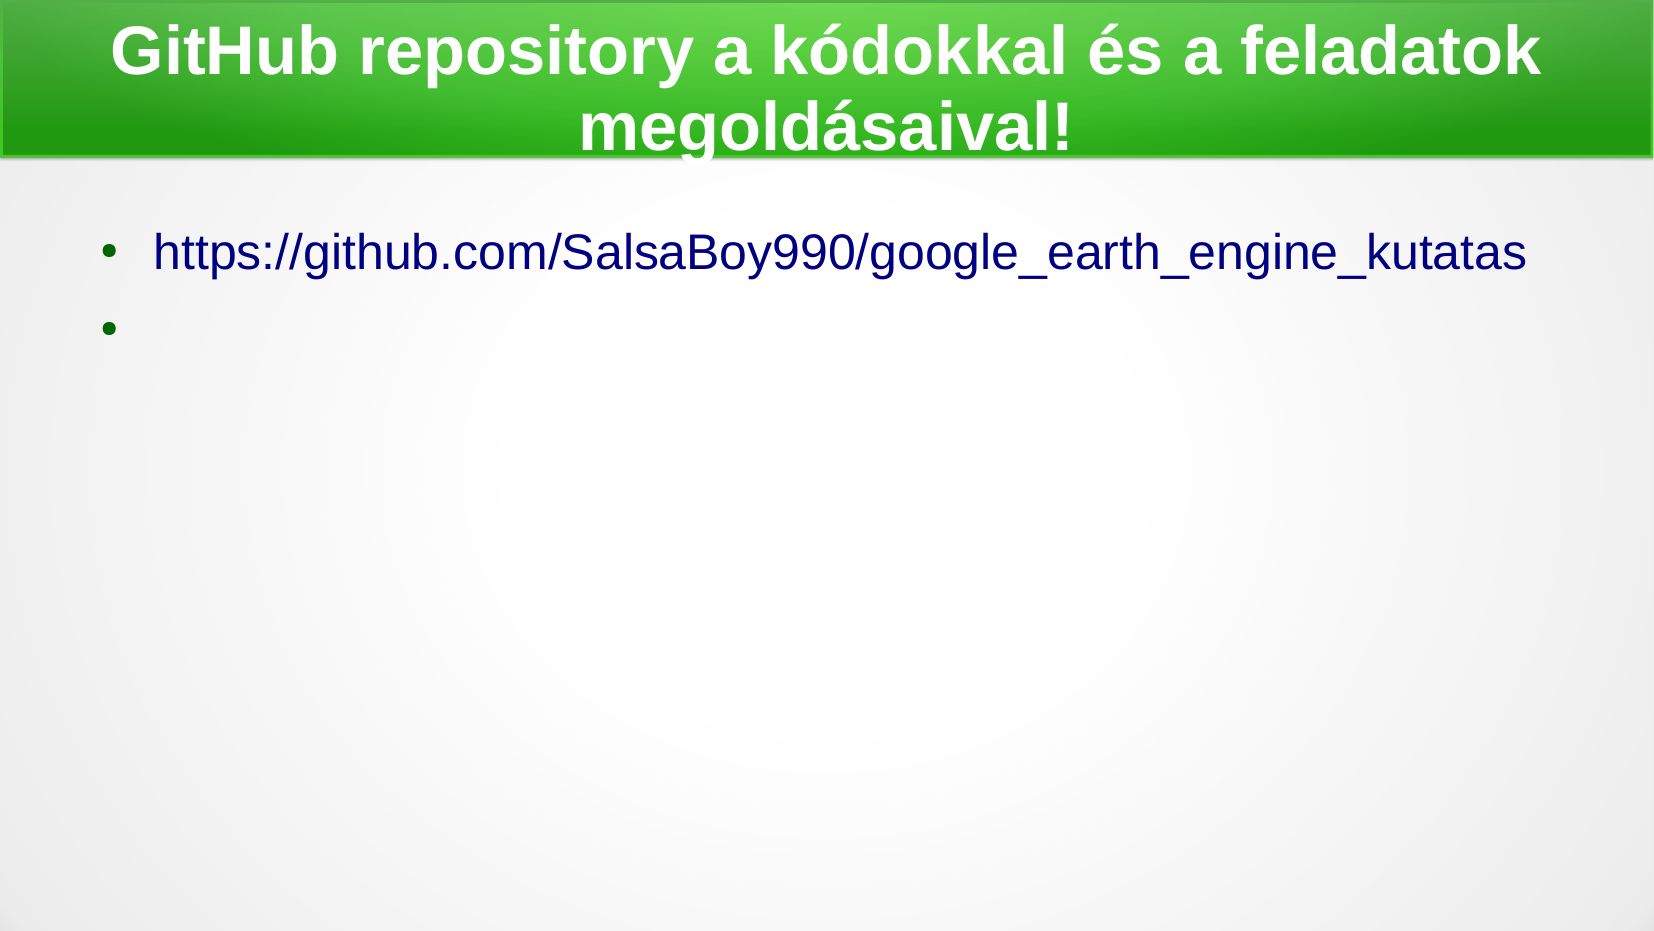

# GitHub repository a kódokkal és a feladatok megoldásaival!
https://github.com/SalsaBoy990/google_earth_engine_kutatas